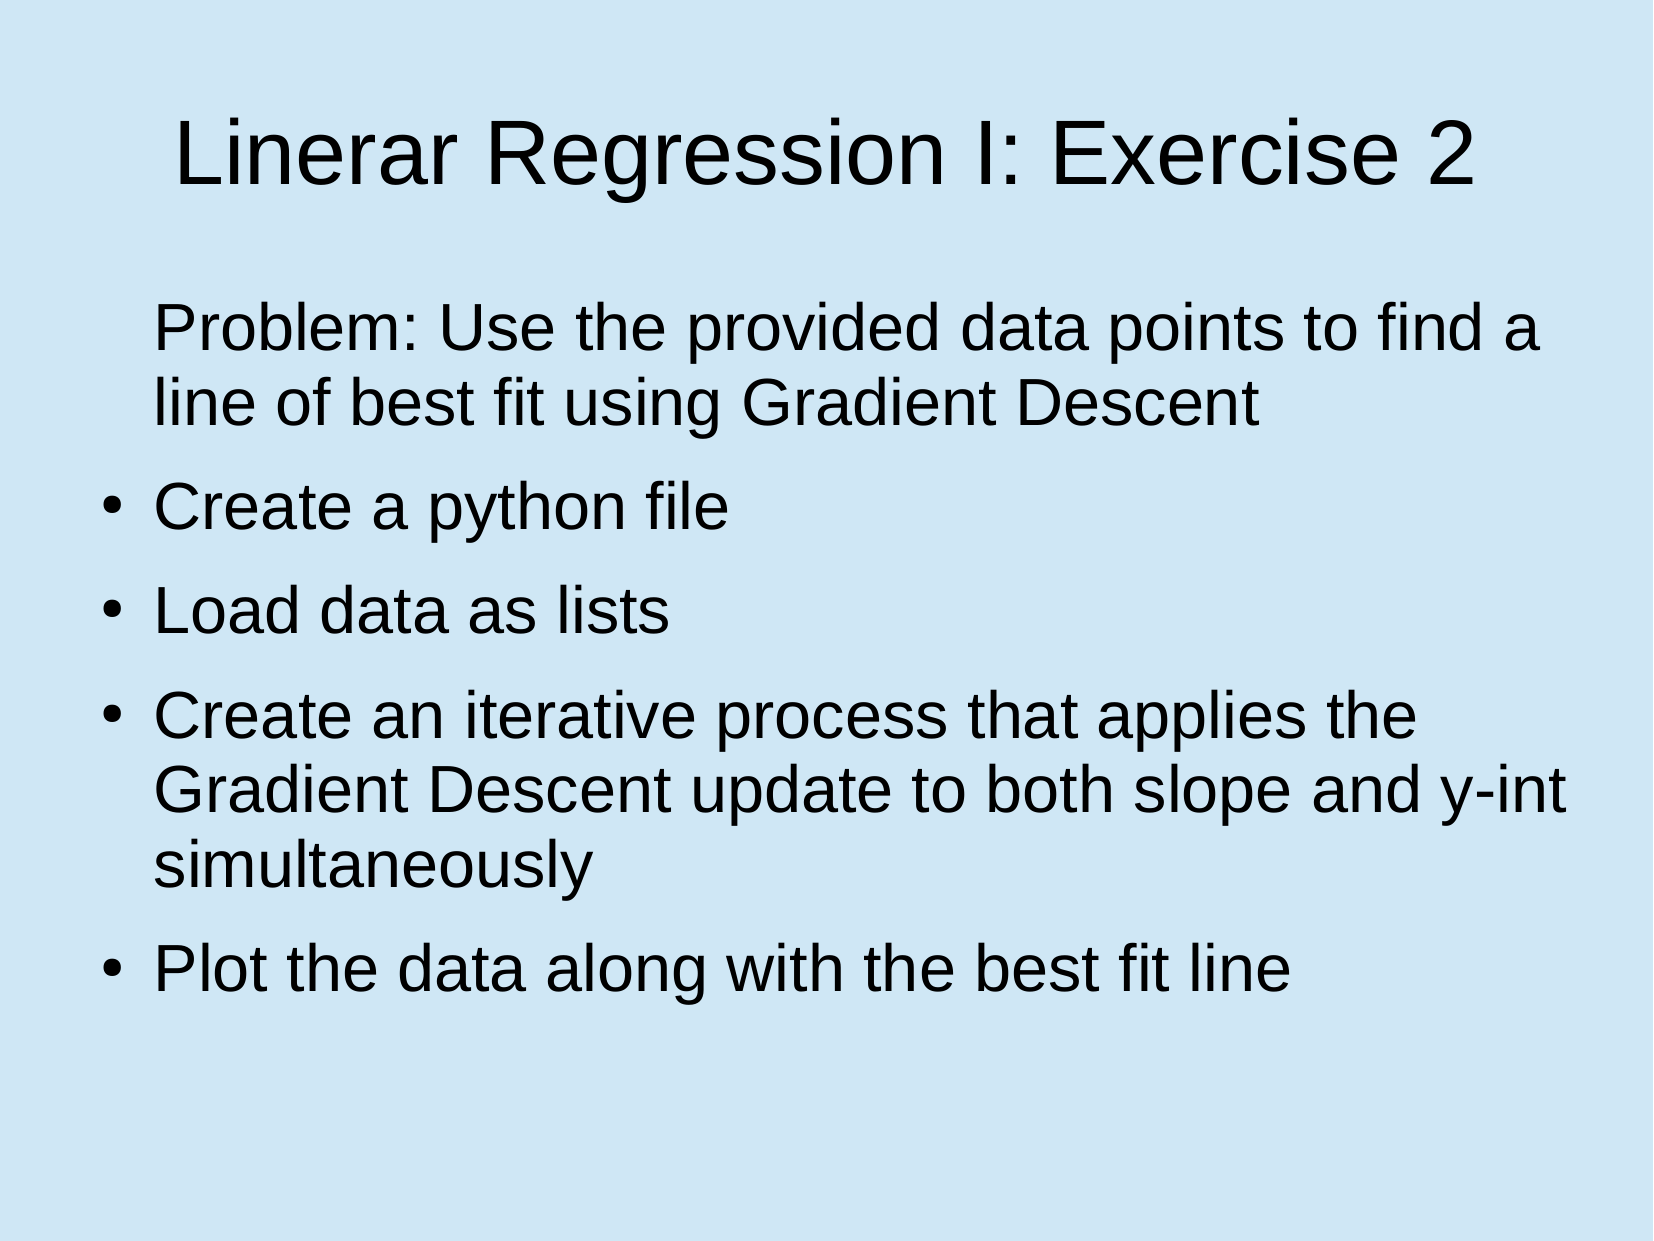

# Linerar Regression I: Exercise 2
Problem: Use the provided data points to find a line of best fit using Gradient Descent
Create a python file
Load data as lists
Create an iterative process that applies the Gradient Descent update to both slope and y-int simultaneously
Plot the data along with the best fit line